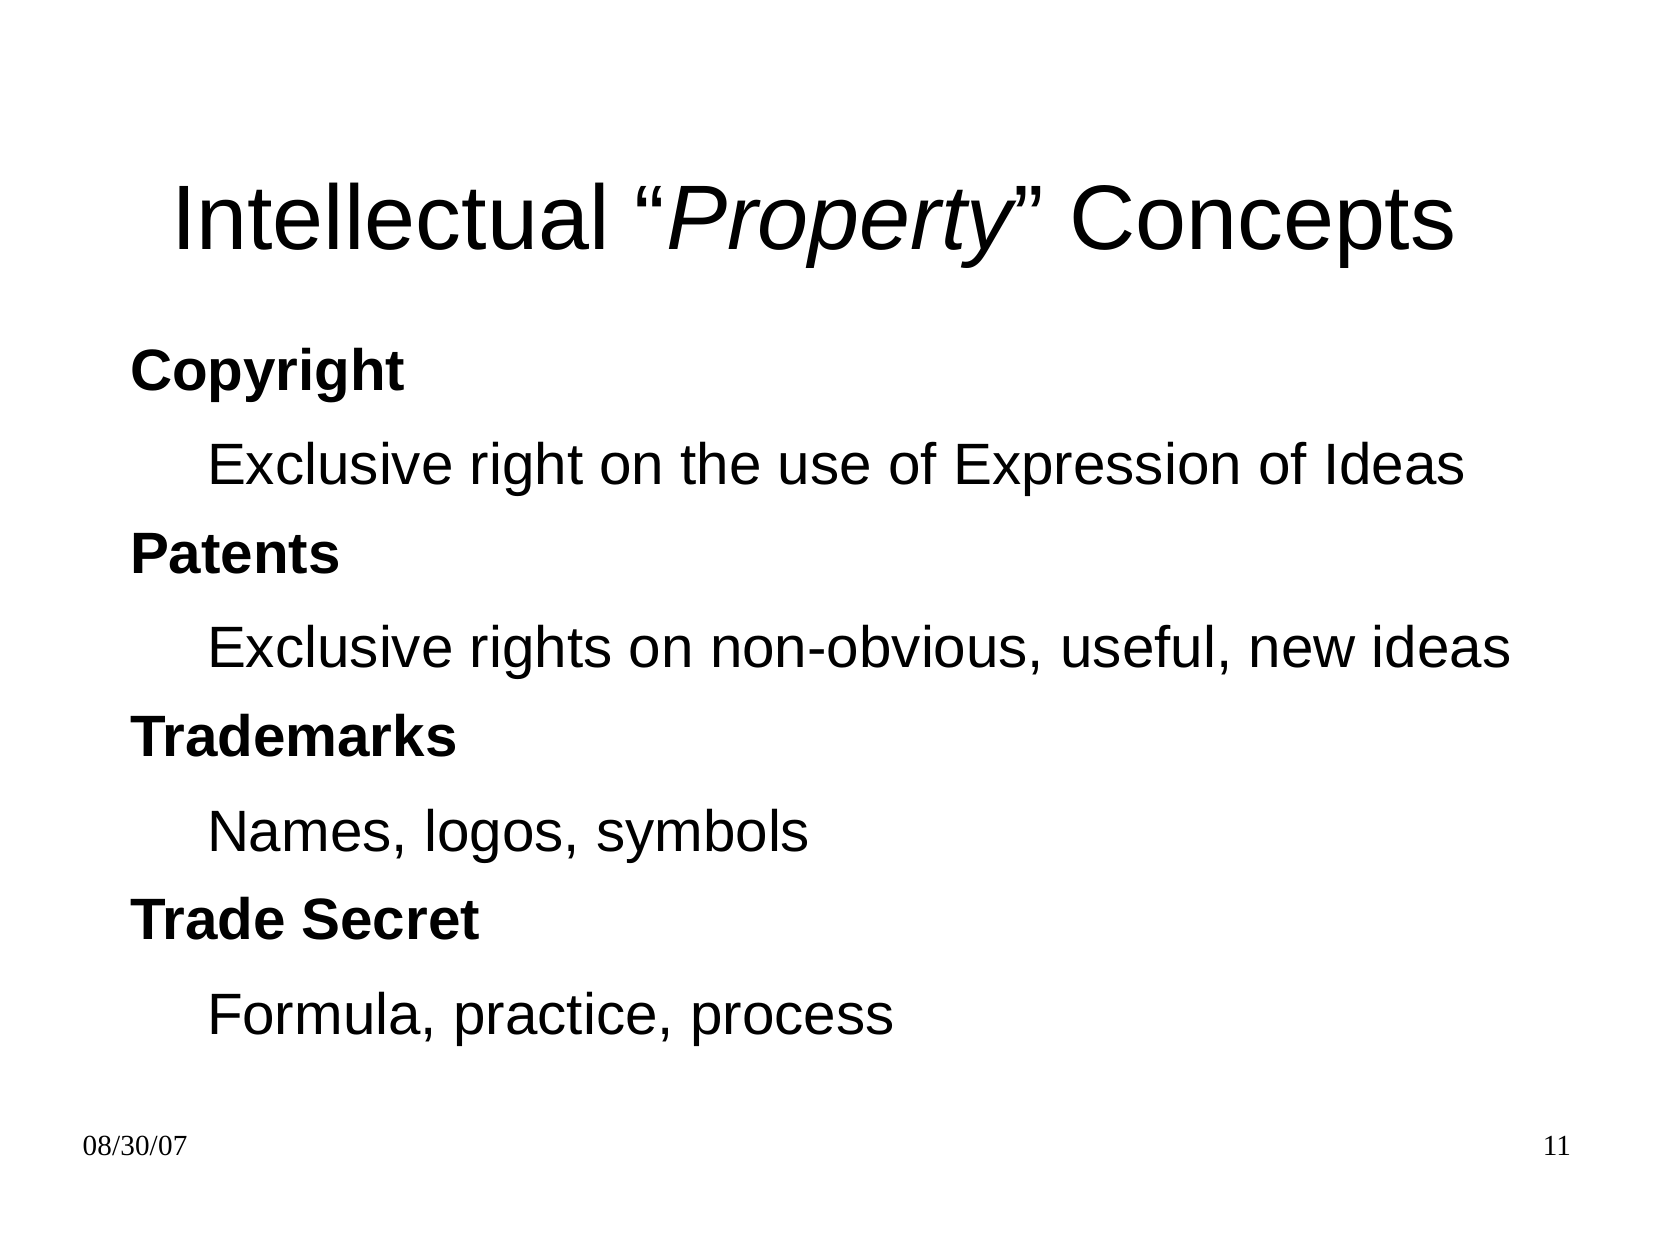

# Intellectual “Property” Concepts
Copyright
Exclusive right on the use of Expression of Ideas
Patents
Exclusive rights on non-obvious, useful, new ideas
Trademarks
Names, logos, symbols
Trade Secret
Formula, practice, process
08/30/07
11